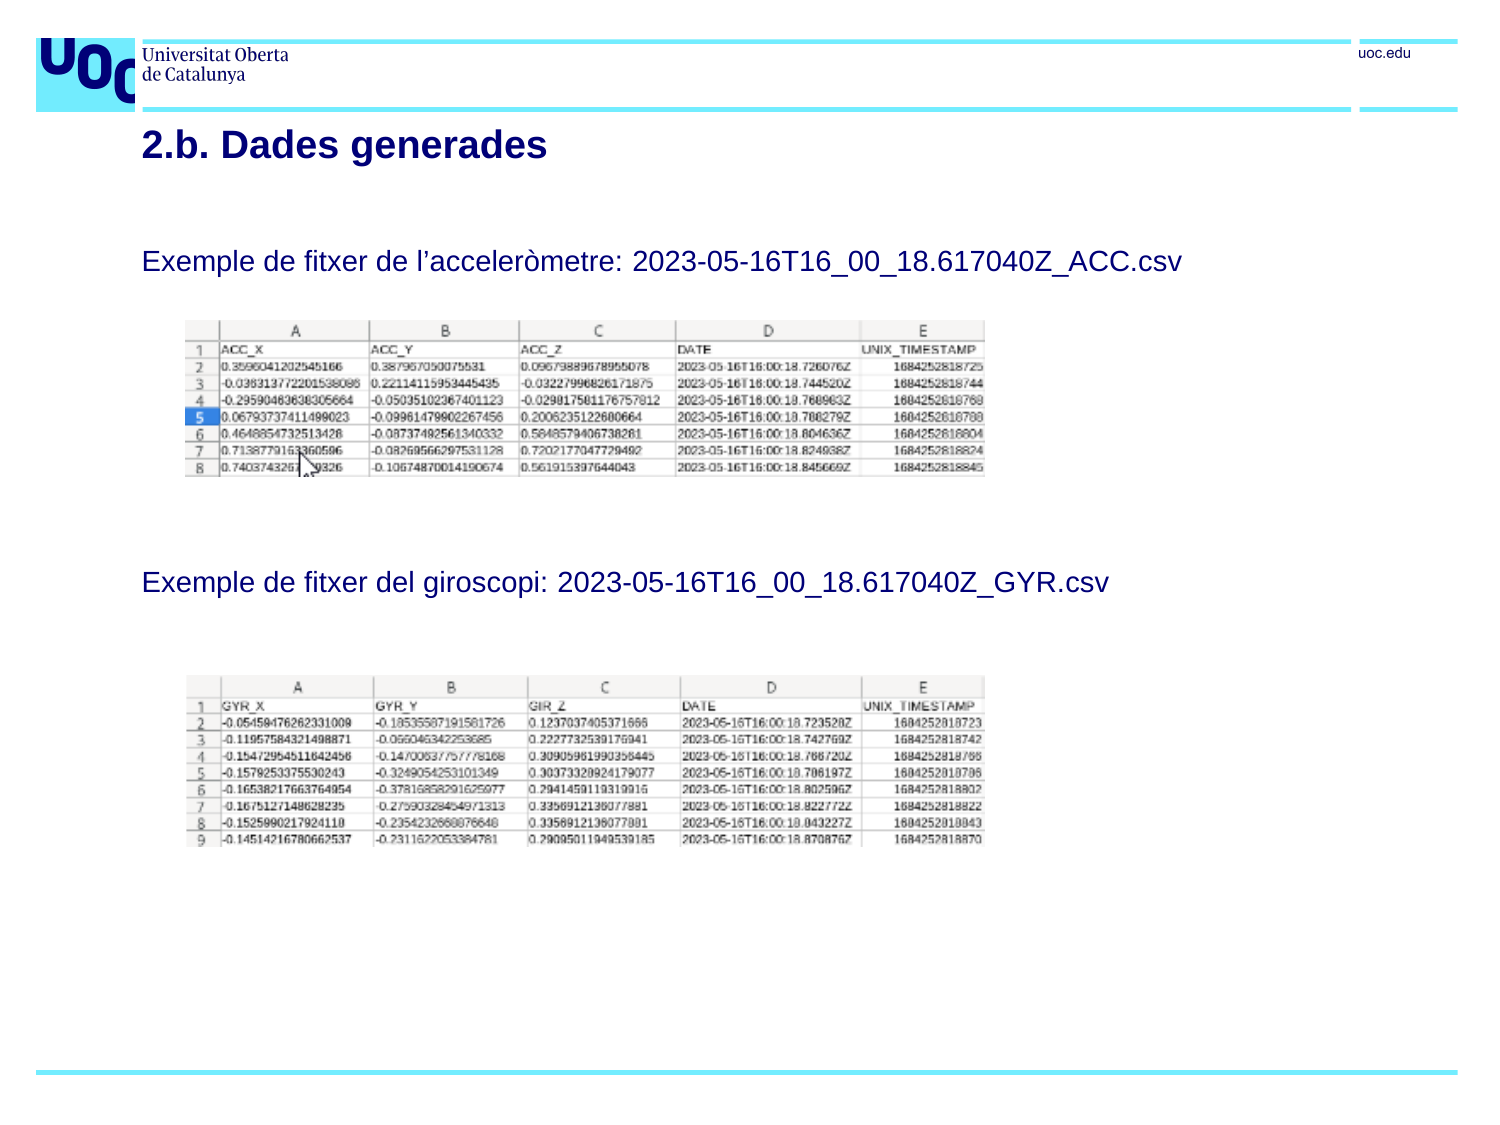

# 2.b. Dades generades
Exemple de fitxer de l’acceleròmetre: 2023-05-16T16_00_18.617040Z_ACC.csv
Exemple de fitxer del giroscopi: 2023-05-16T16_00_18.617040Z_GYR.csv